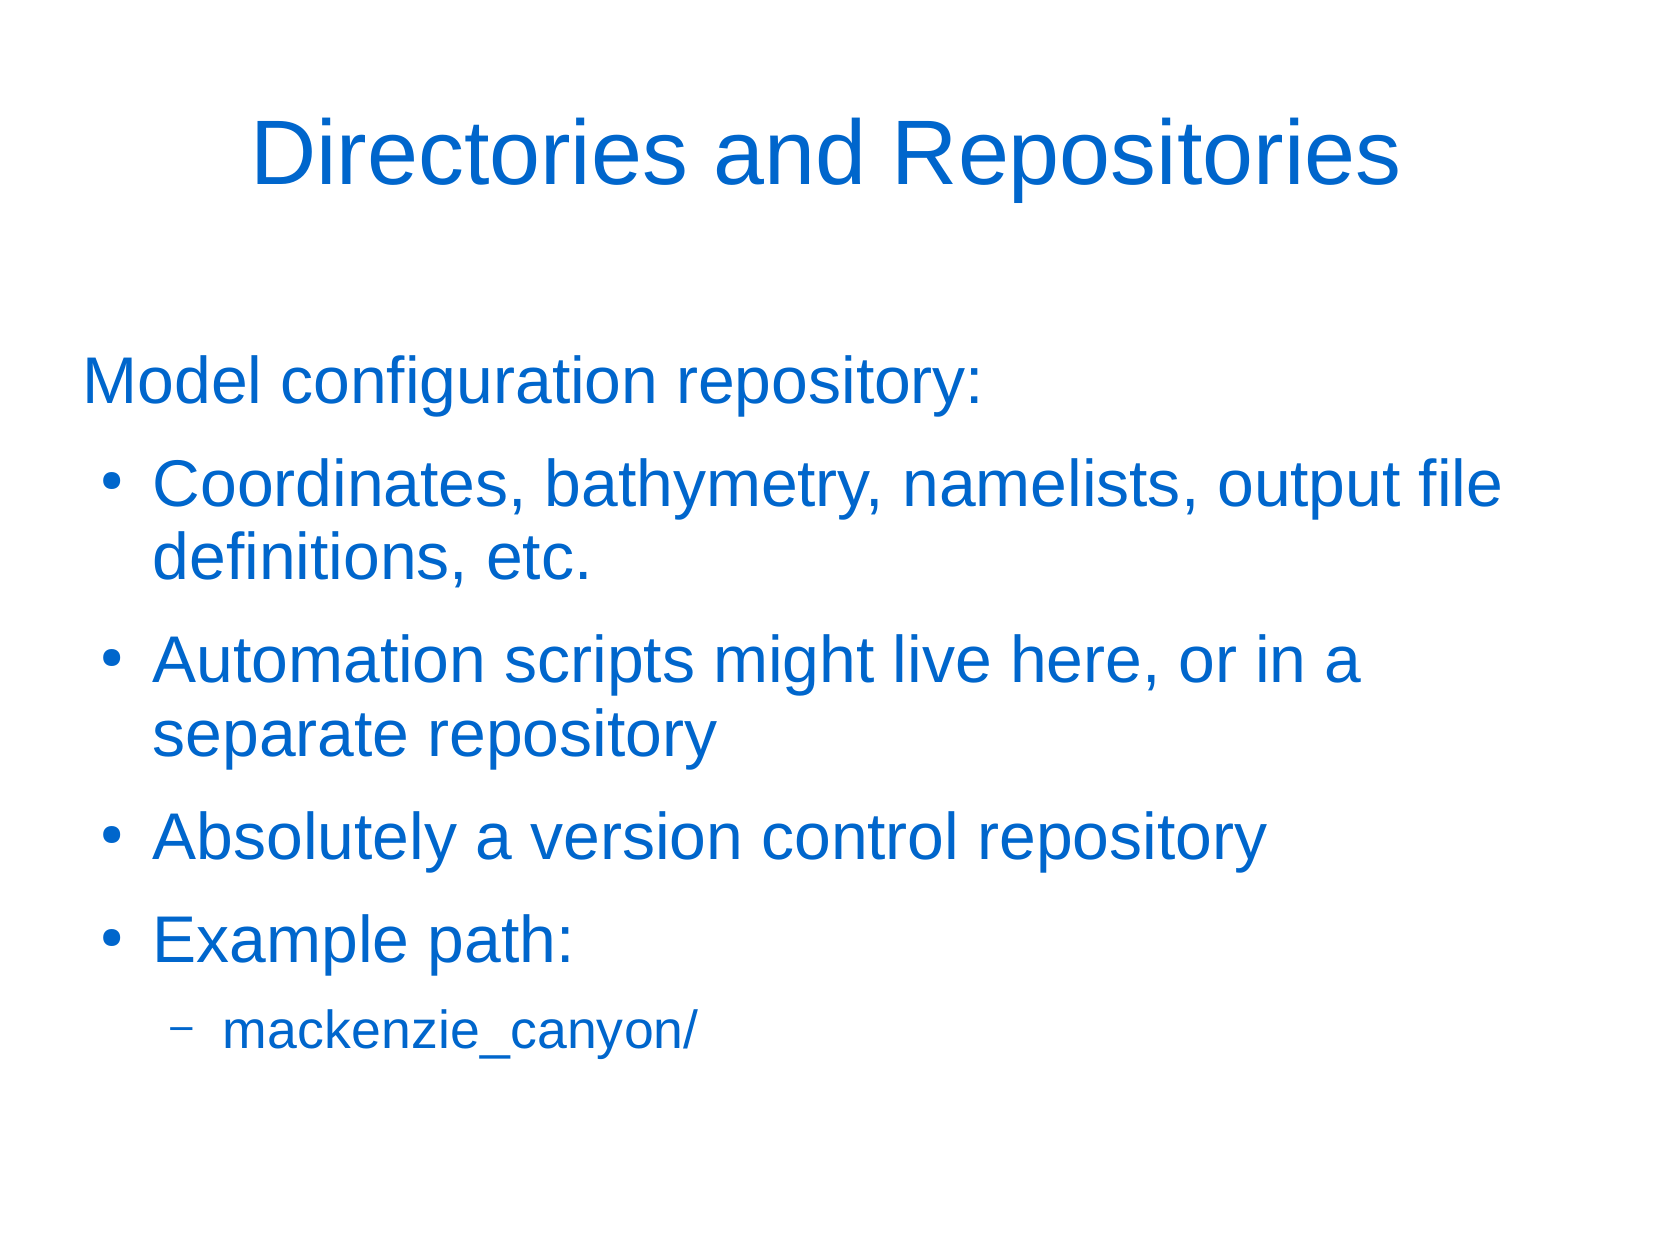

# Directories and Repositories
Model configuration repository:
Coordinates, bathymetry, namelists, output file definitions, etc.
Automation scripts might live here, or in a separate repository
Absolutely a version control repository
Example path:
mackenzie_canyon/